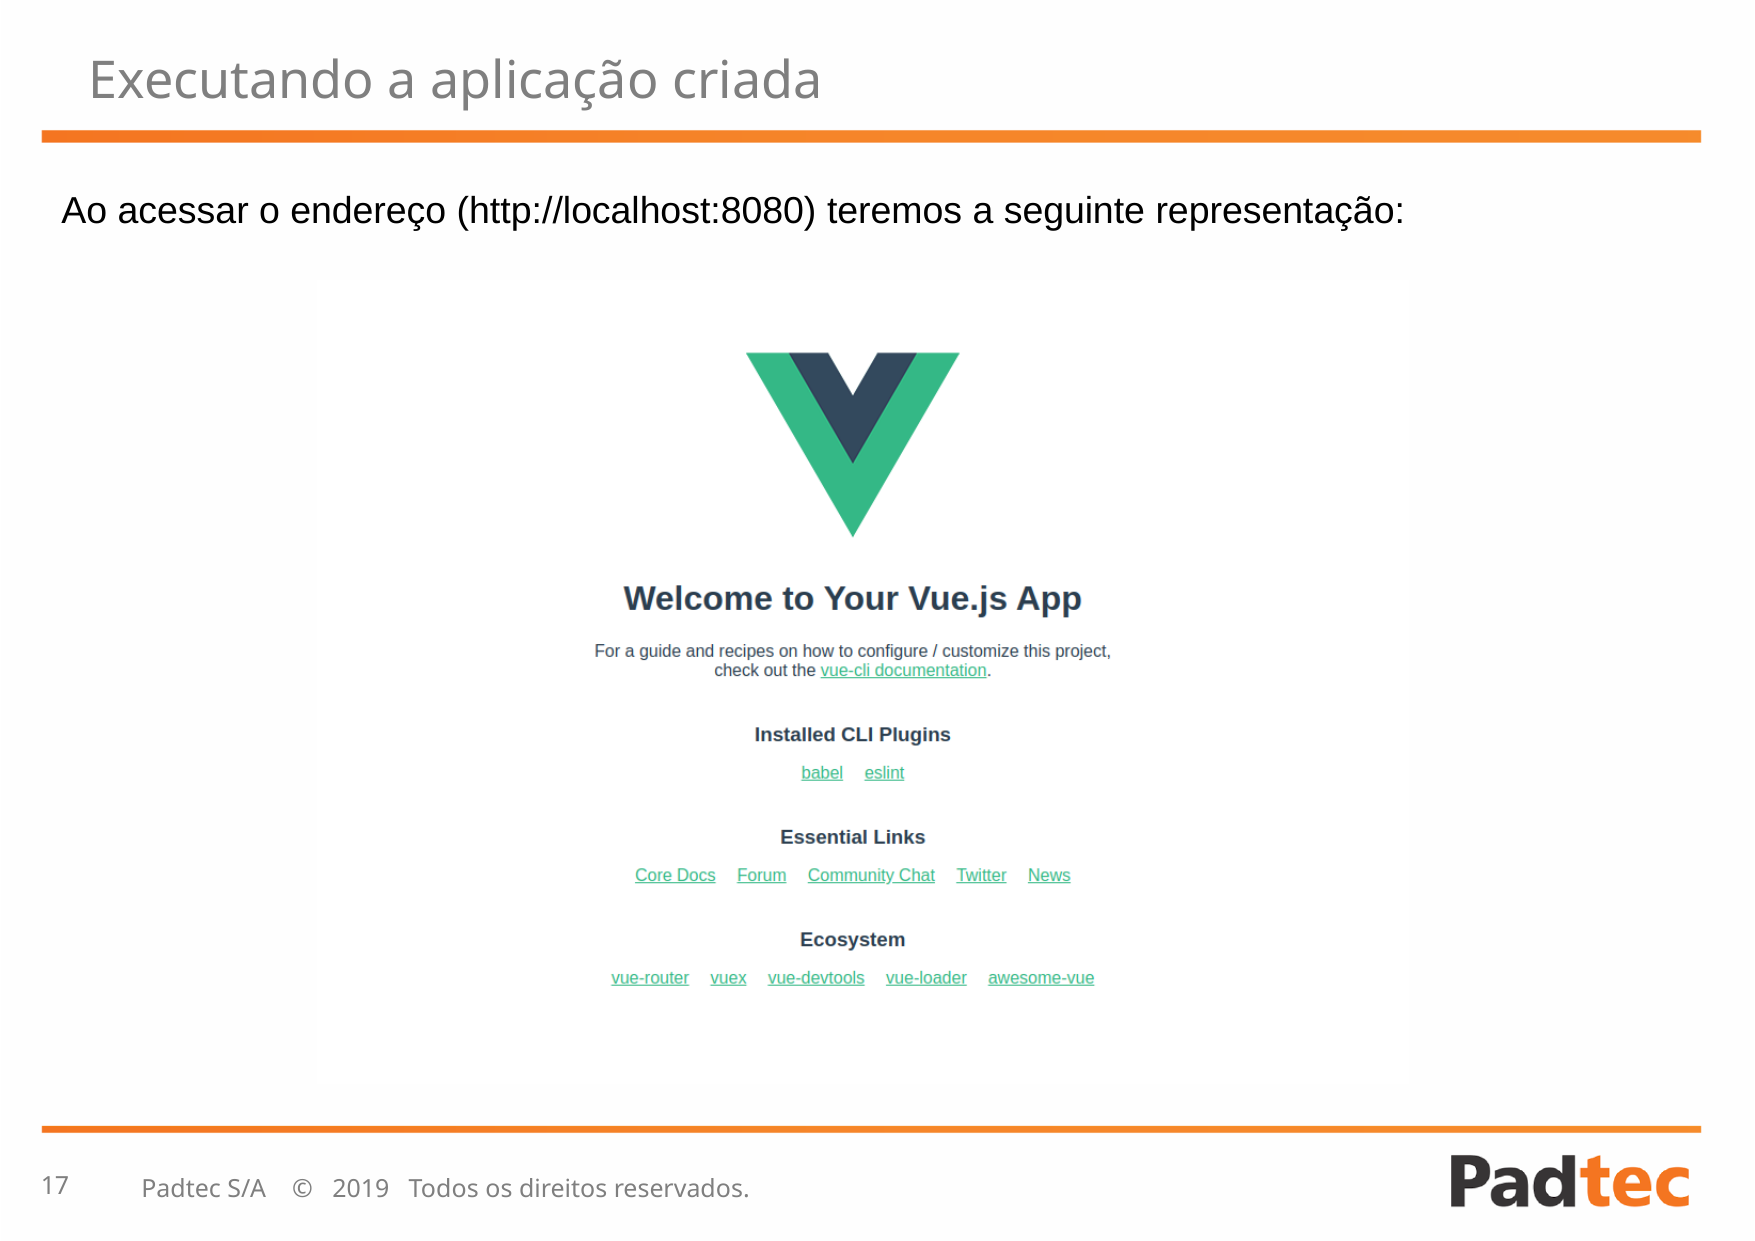

# Executando a aplicação criada
Ao acessar o endereço (http://localhost:8080) teremos a seguinte representação: